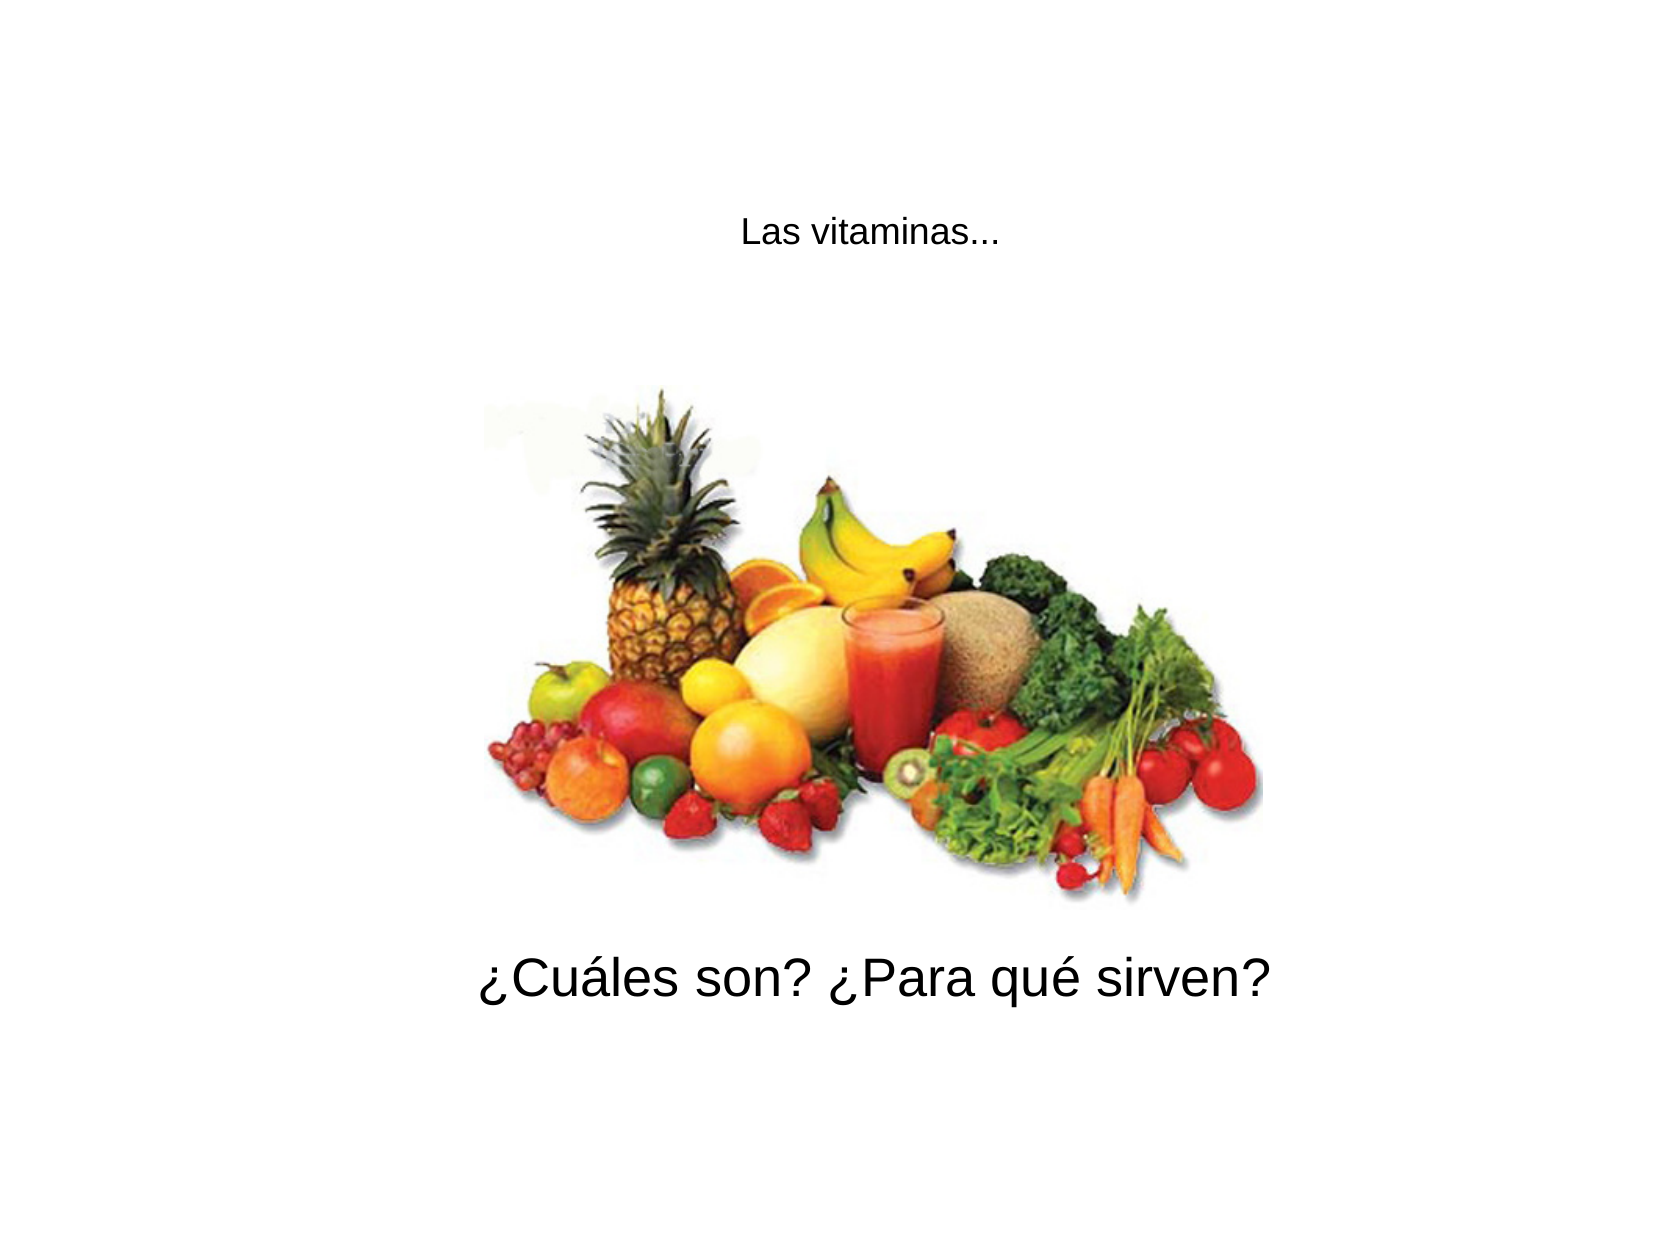

Las vitaminas...
¿Cuáles son? ¿Para qué sirven?